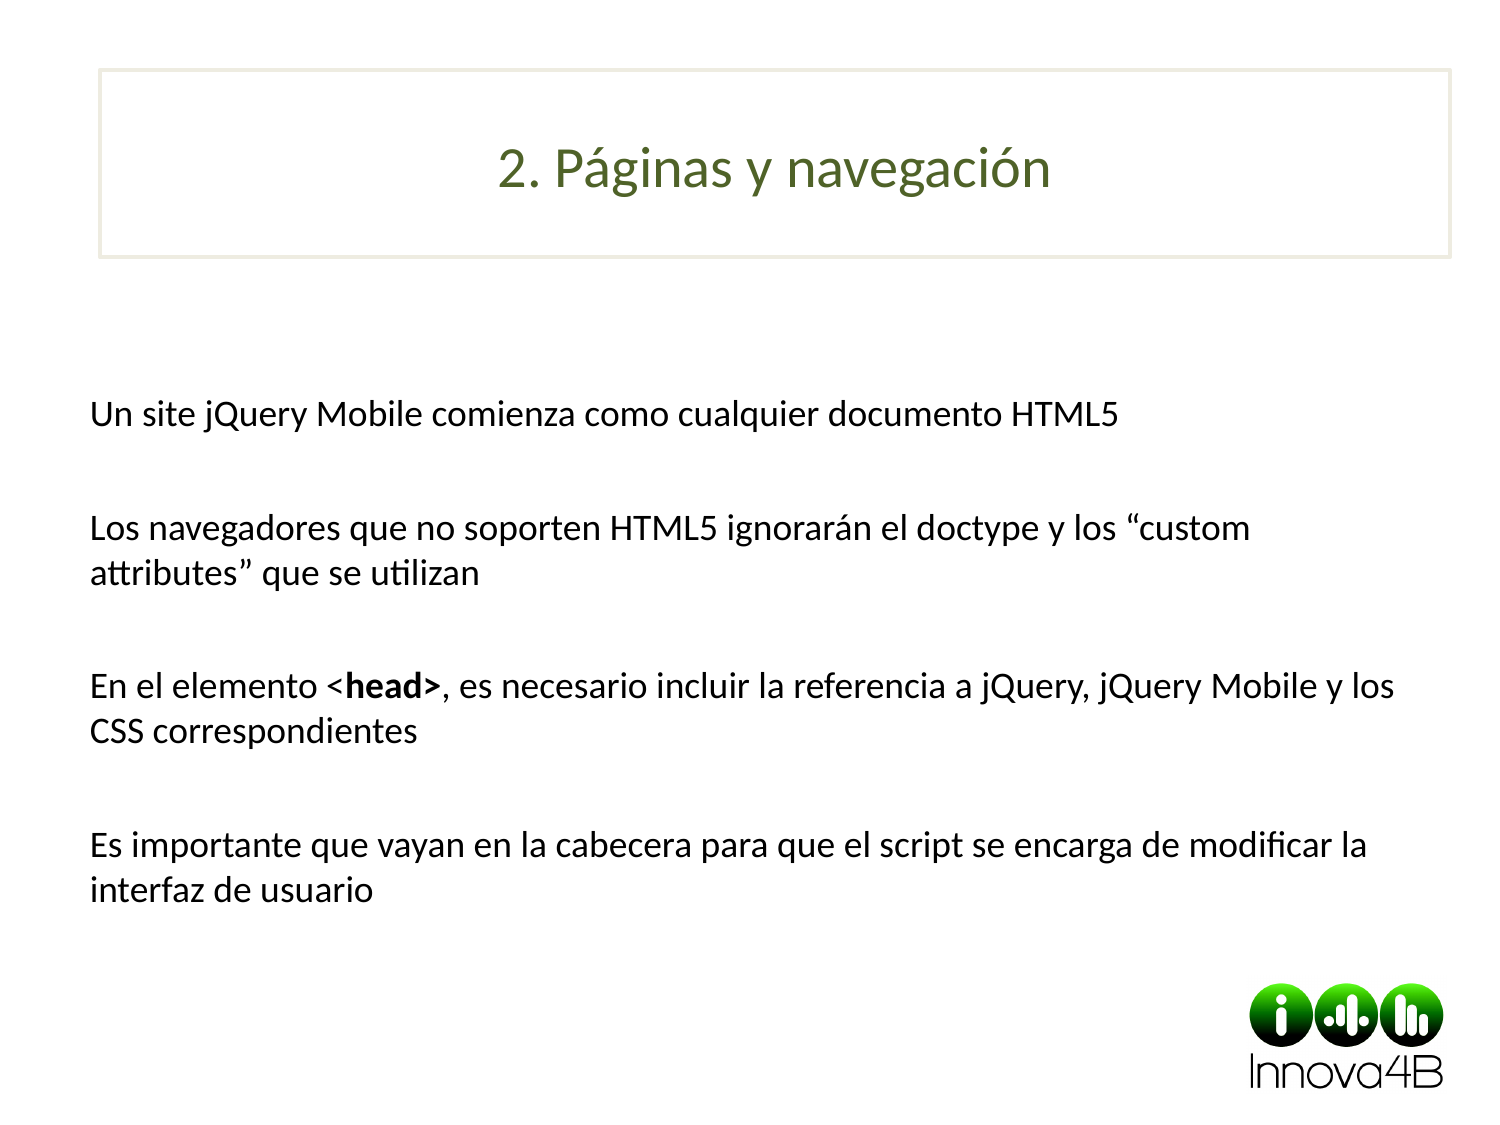

2. Páginas y navegación
Un site jQuery Mobile comienza como cualquier documento HTML5
Los navegadores que no soporten HTML5 ignorarán el doctype y los “custom attributes” que se utilizan
En el elemento <head>, es necesario incluir la referencia a jQuery, jQuery Mobile y los CSS correspondientes
Es importante que vayan en la cabecera para que el script se encarga de modificar la interfaz de usuario